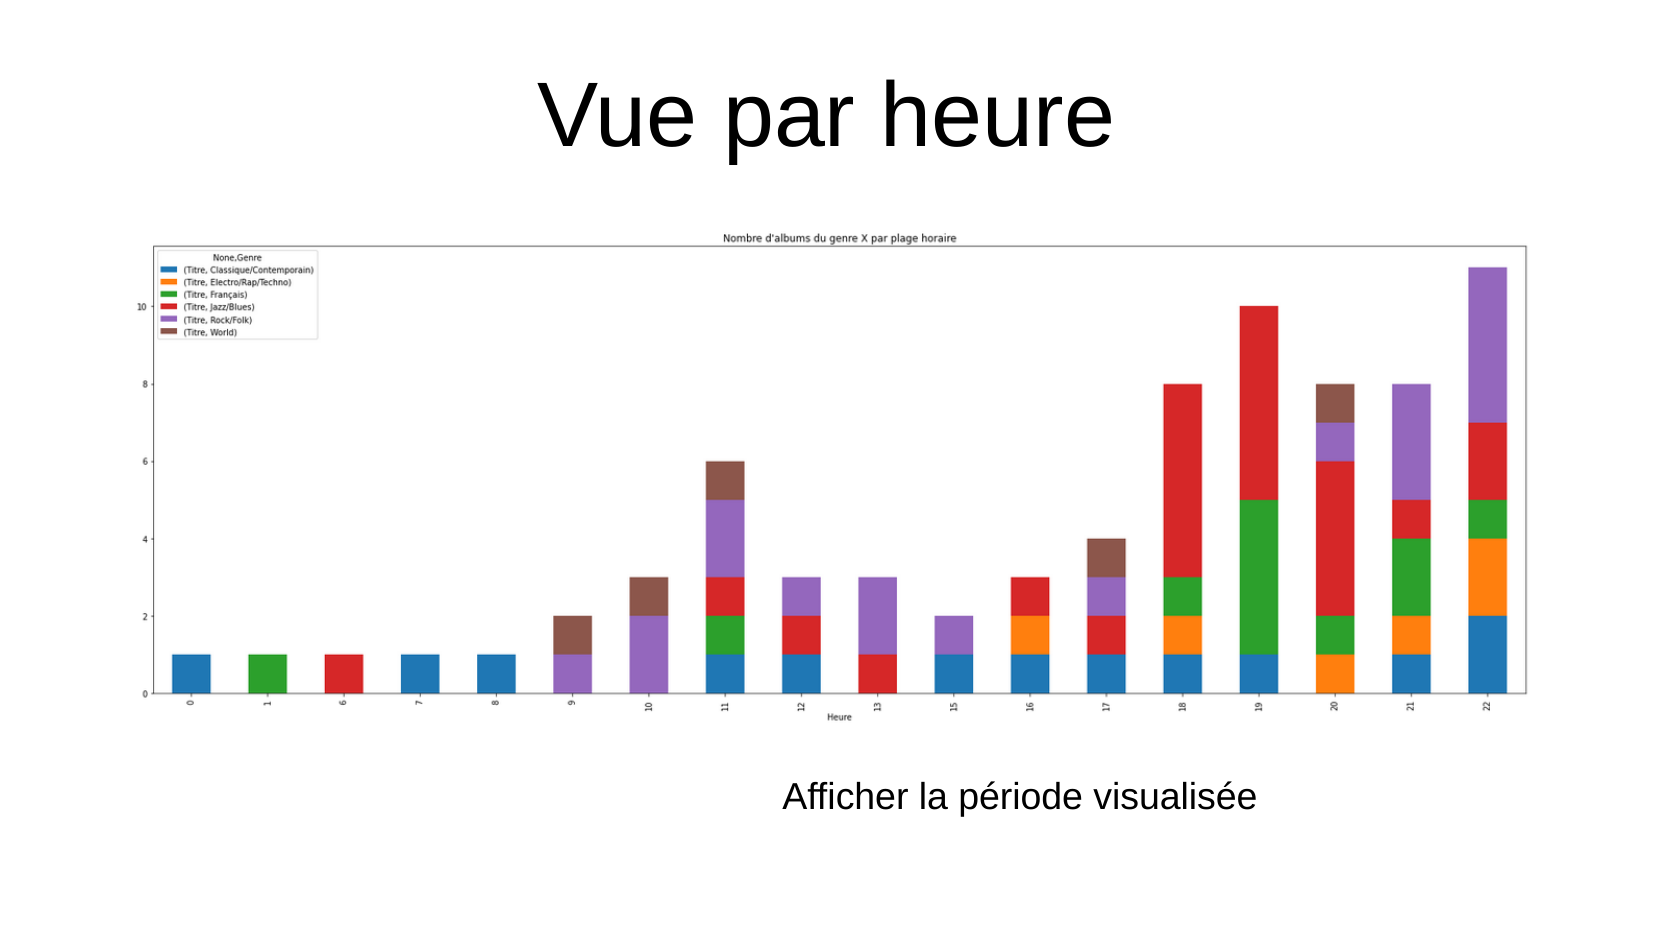

# Vue par heure
Afficher la période visualisée